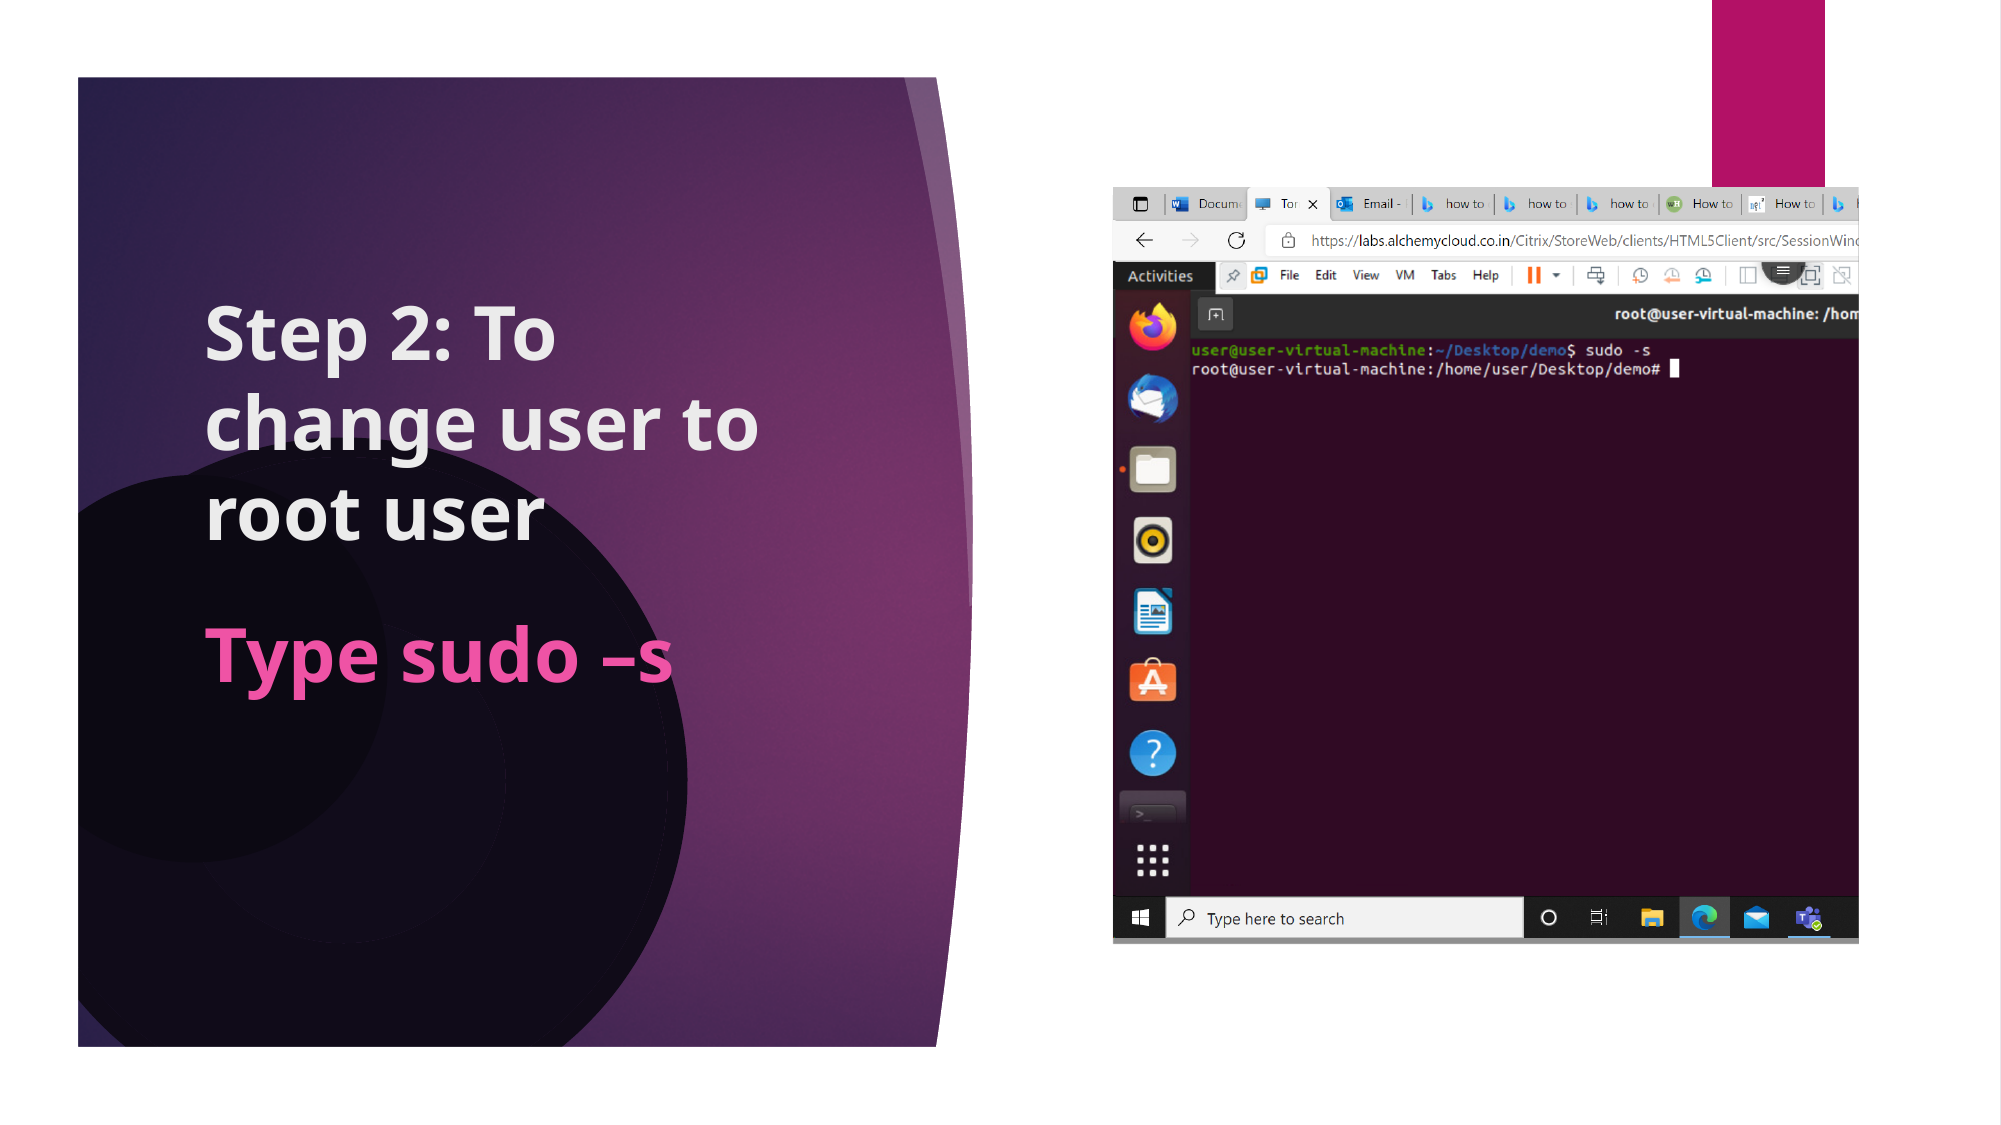

# Step 2: To change user to root user
Type sudo –s